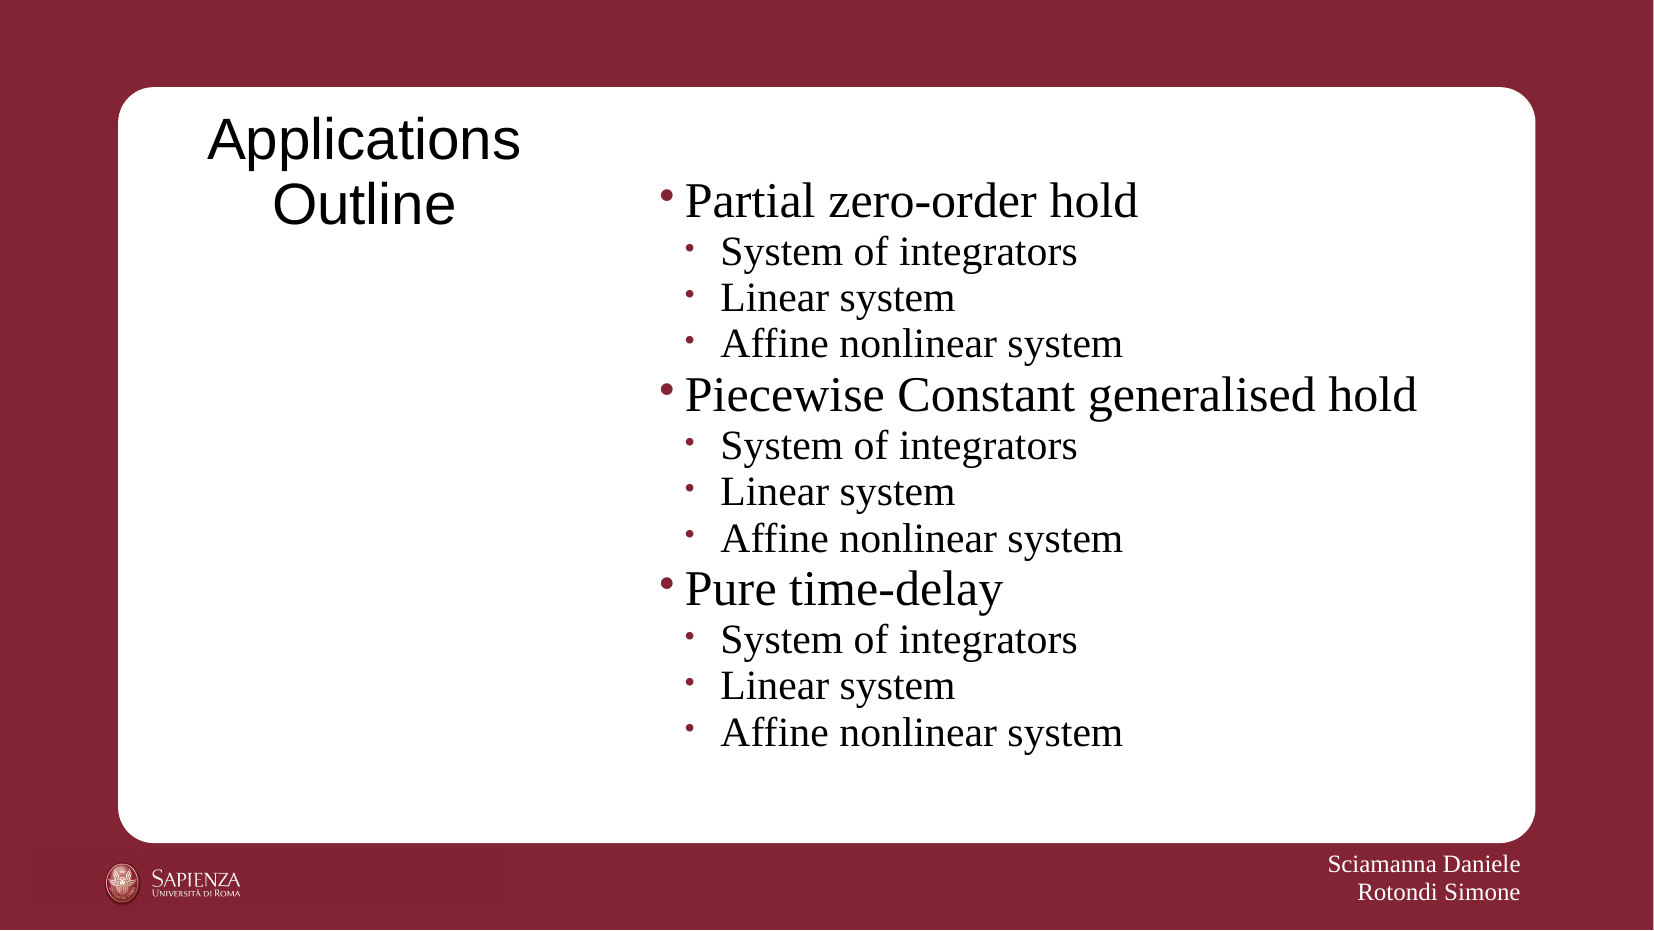

# Applications Outline
Partial zero-order hold
System of integrators
Linear system
Affine nonlinear system
Piecewise Constant generalised hold
System of integrators
Linear system
Affine nonlinear system
Pure time-delay
System of integrators
Linear system
Affine nonlinear system
Sciamanna Daniele
Rotondi Simone